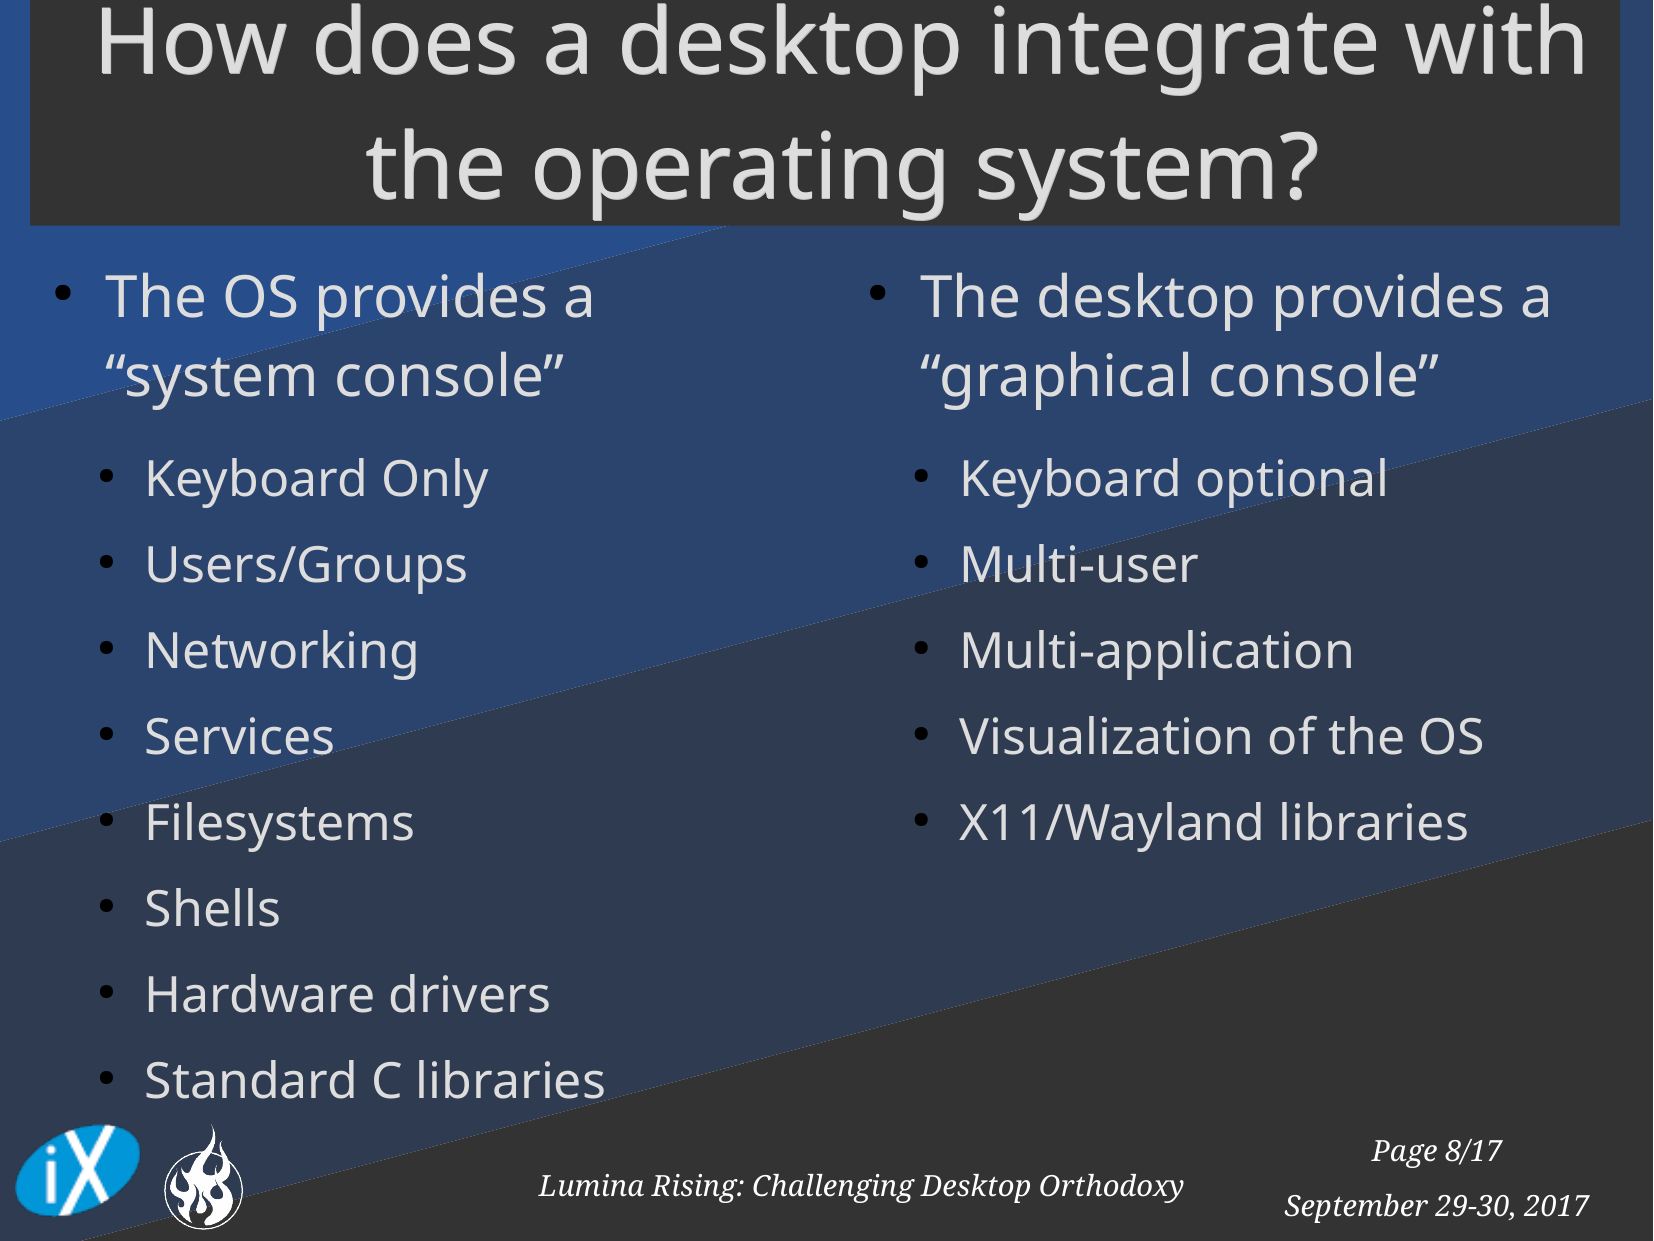

# How does a desktop integrate with the operating system?
The OS provides a “system console”
Keyboard Only
Users/Groups
Networking
Services
Filesystems
Shells
Hardware drivers
Standard C libraries
The desktop provides a “graphical console”
Keyboard optional
Multi-user
Multi-application
Visualization of the OS
X11/Wayland libraries
Lumina Rising: Challenging Desktop Orthodoxy
8
September 29-30, 2017